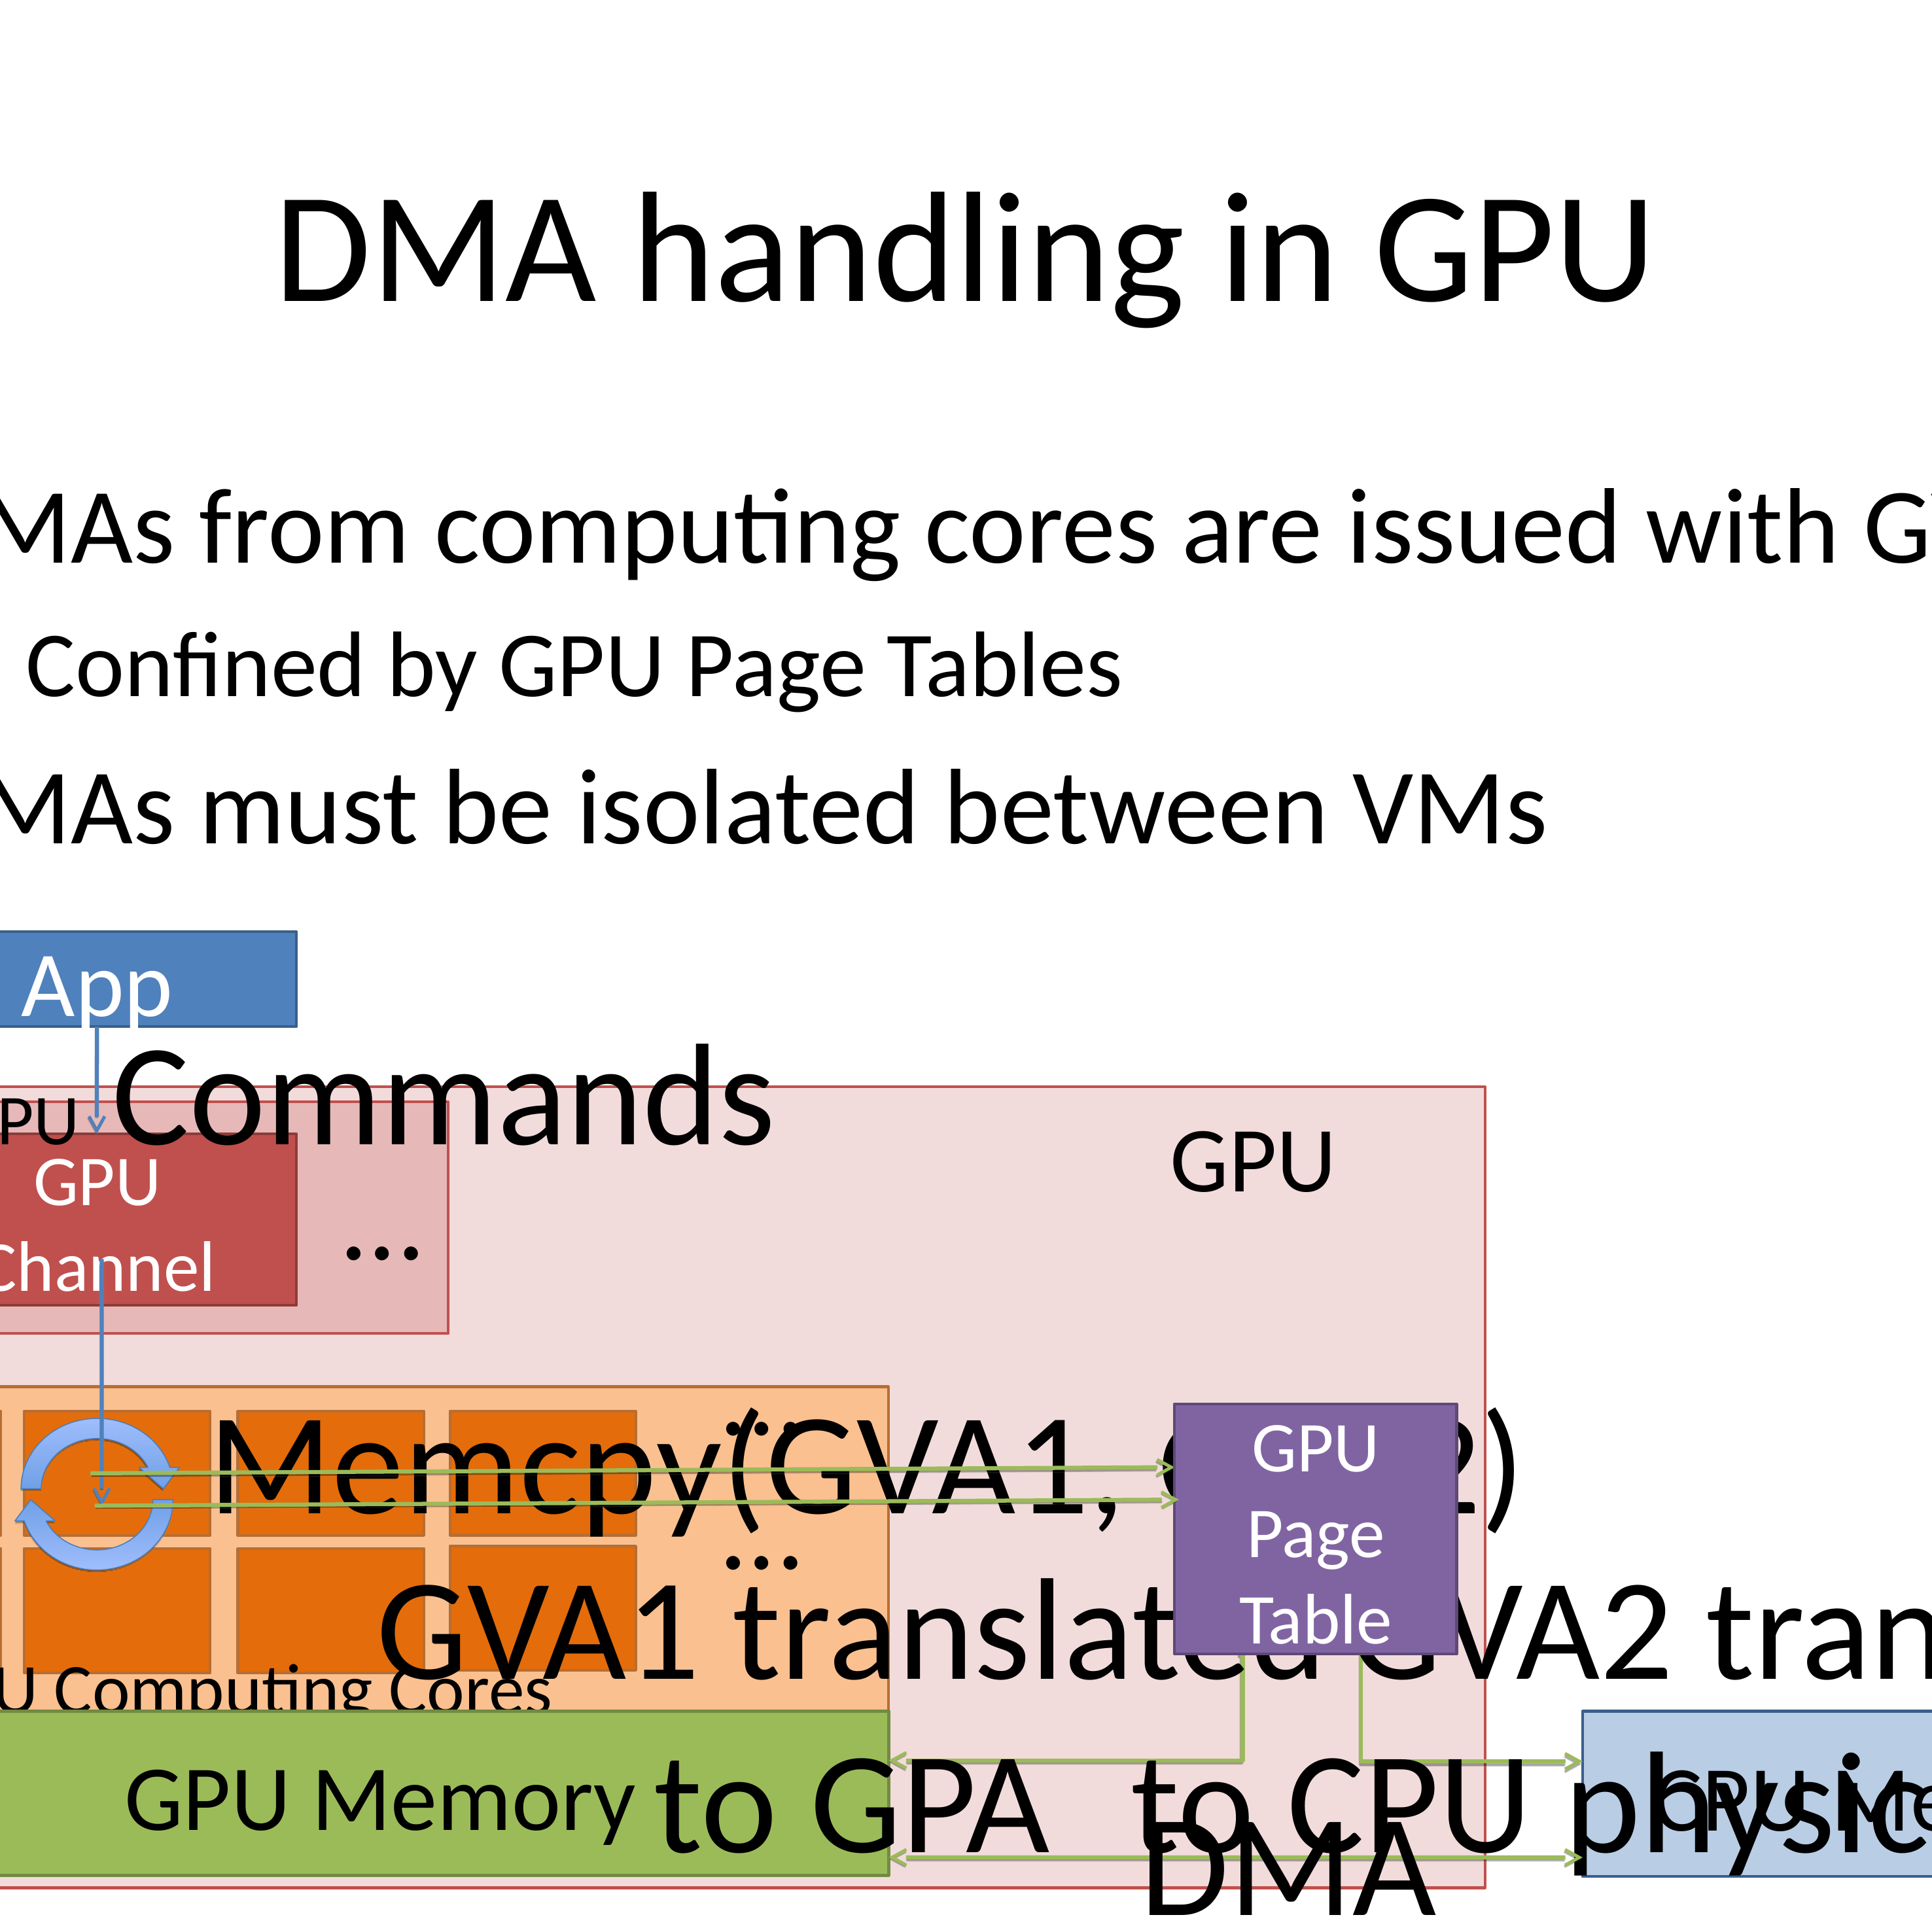

# DMA handling in GPU
DMAs from computing cores are issued with GVA
Confined by GPU Page Tables
DMAs must be isolated between VMs
App
GPU Commands
GPU
GPU
Channel
…
…
…
GPU Computing Cores
Memcpy(GVA1, GVA2)
GPU
Page
Table
GVA1 translated
to GPA
GVA2 translated
to CPU physical address
GPU Memory
CPU Memory
DMA